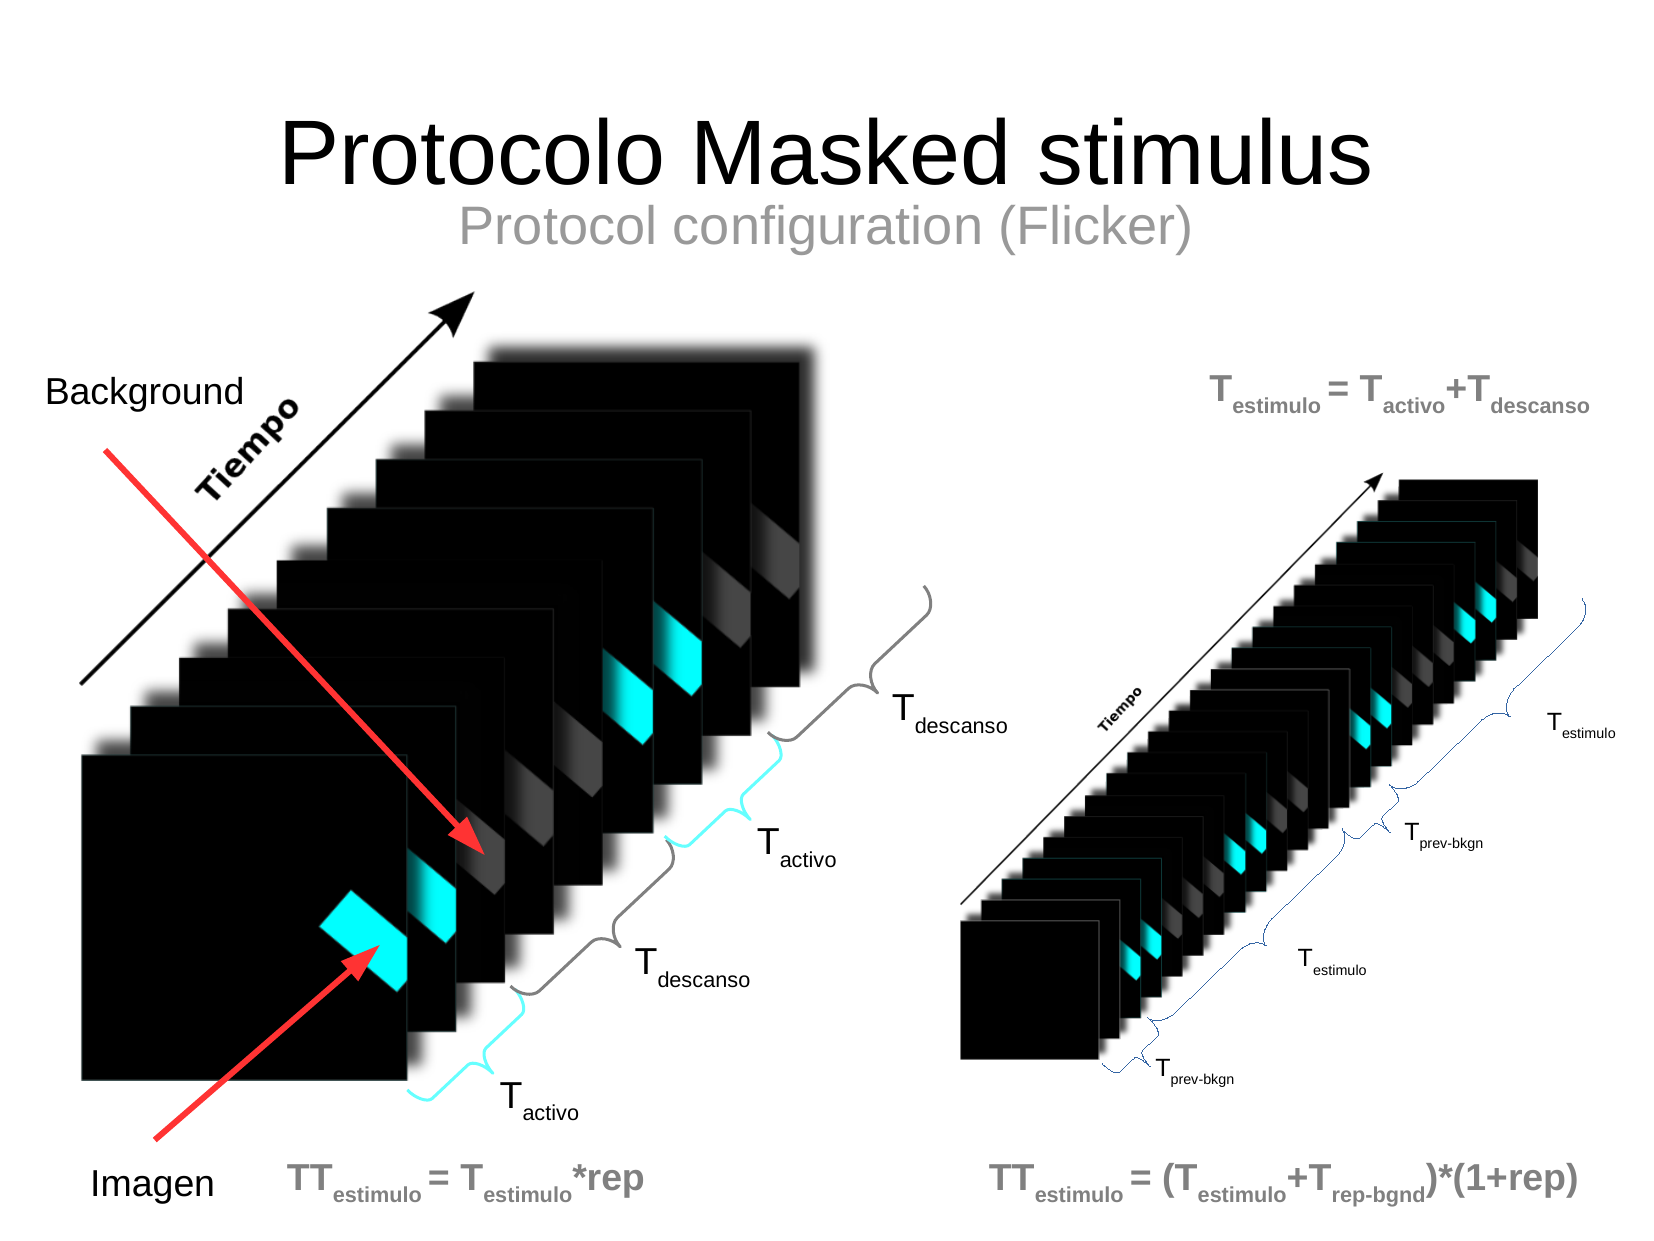

# Protocolo Masked stimulus
Protocol configuration (Flicker)
Testimulo = Tactivo+Tdescanso
Background
Tdescanso
Testimulo
Tprev-bkgn
Tactivo
Tdescanso
Testimulo
Tprev-bkgn
Tactivo
TTestimulo = Testimulo*rep
TTestimulo = (Testimulo+Trep-bgnd)*(1+rep)
Imagen